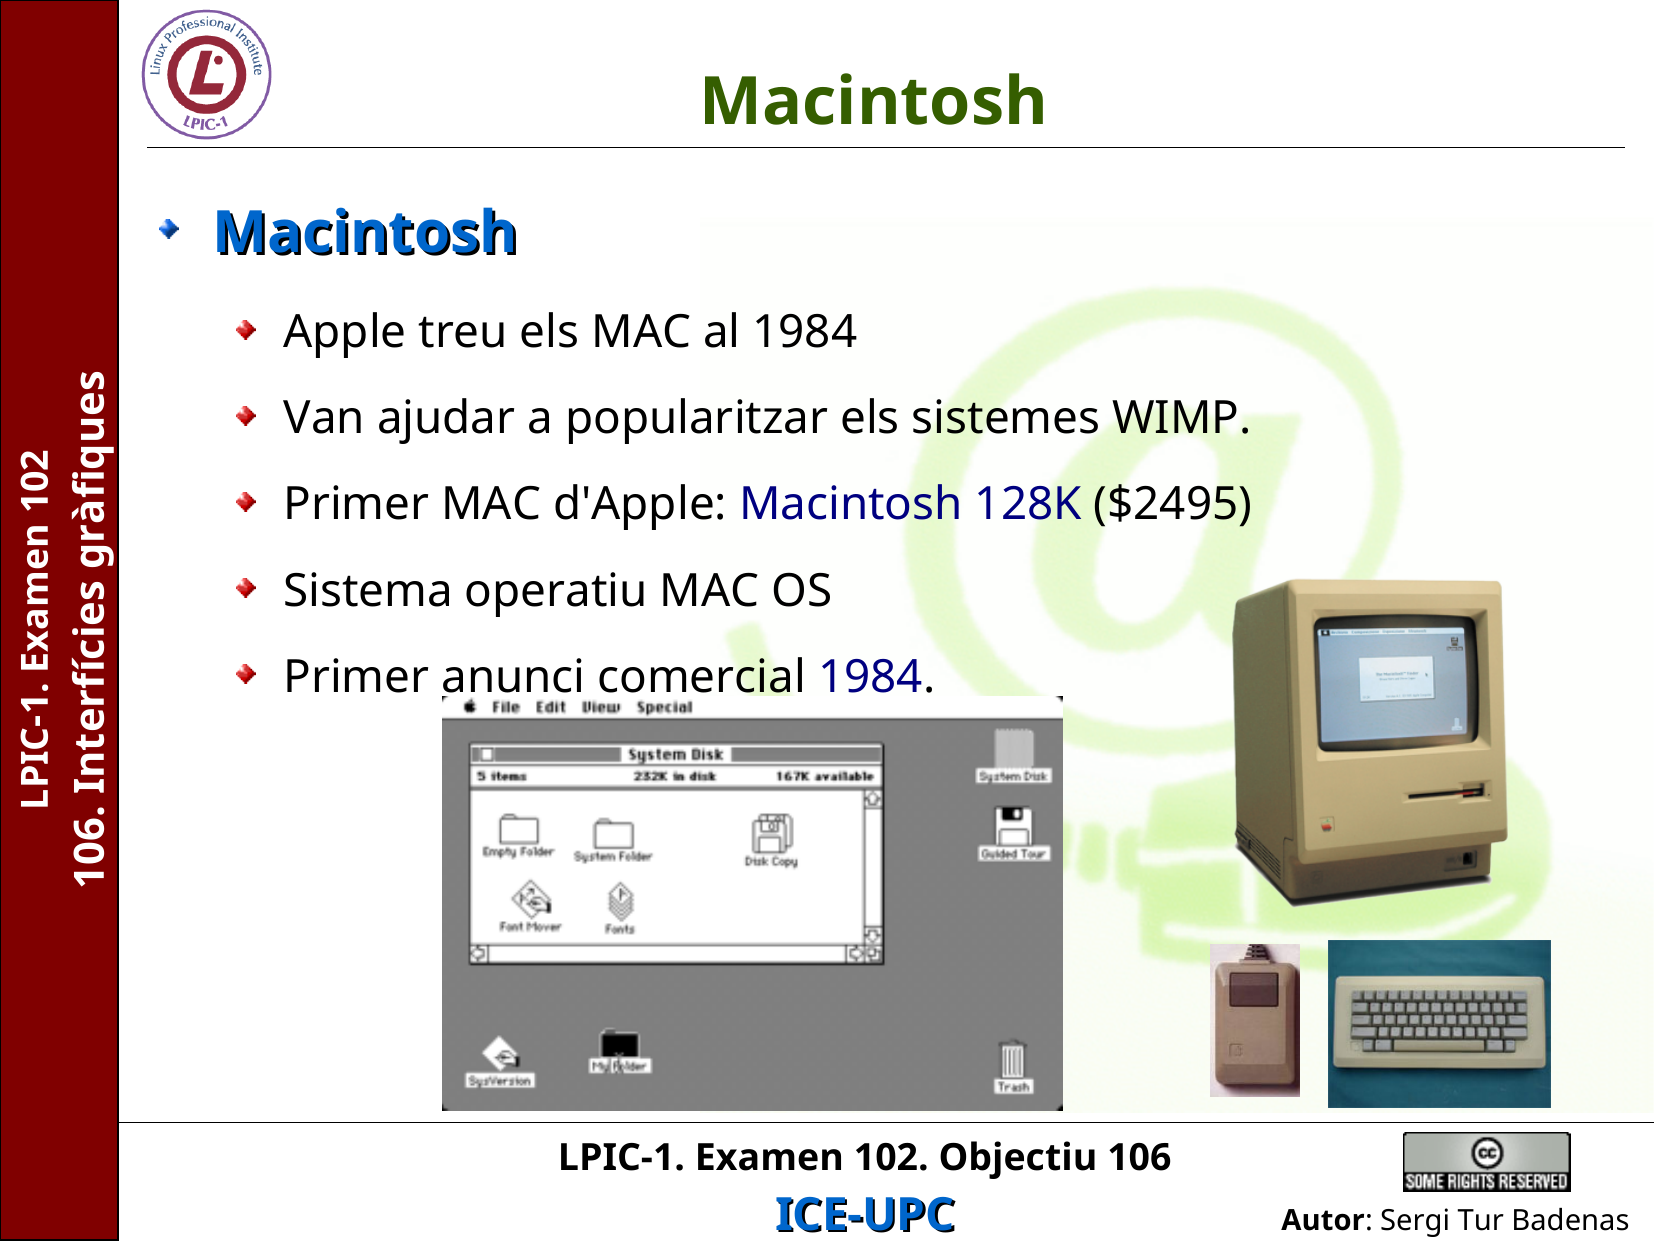

# Macintosh
Macintosh
Apple treu els MAC al 1984
Van ajudar a popularitzar els sistemes WIMP.
Primer MAC d'Apple: Macintosh 128K ($2495)
Sistema operatiu MAC OS
Primer anunci comercial 1984.